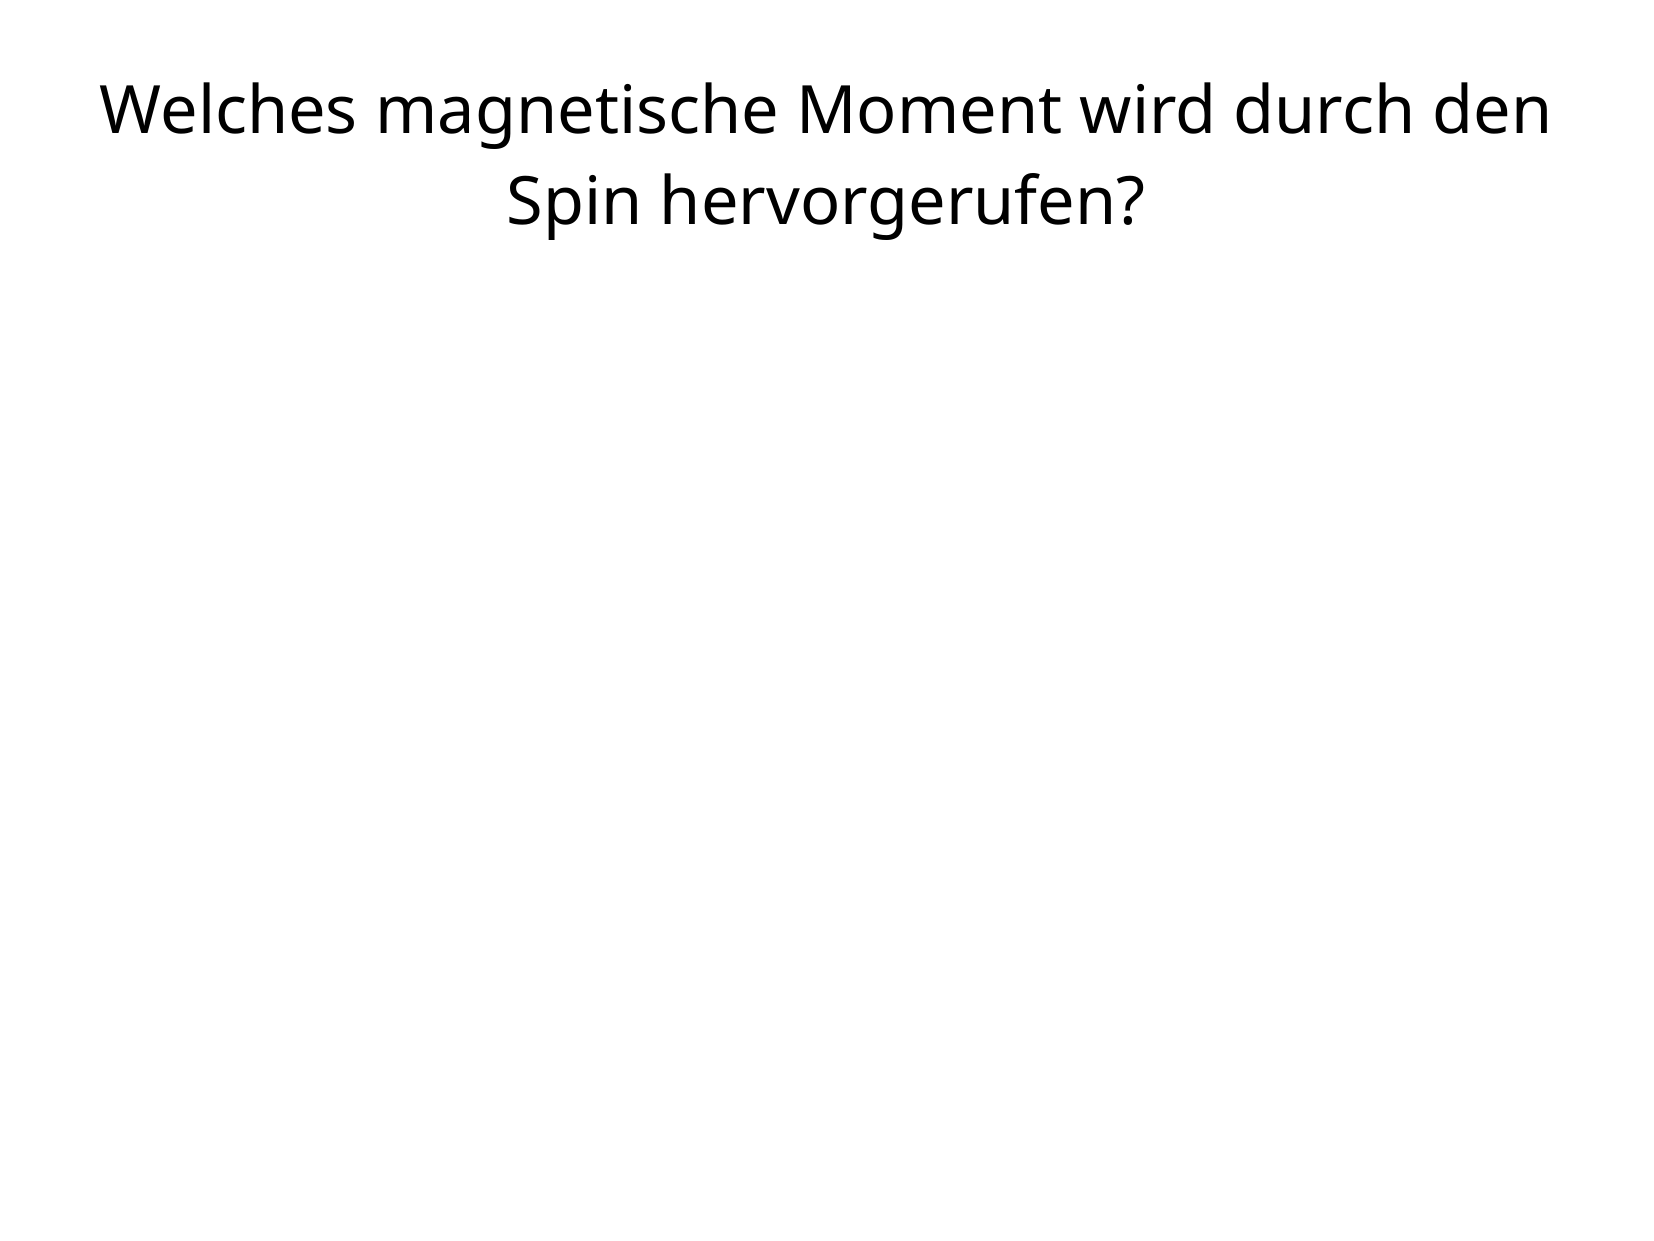

# Welches magnetische Moment wird durch den Spin hervorgerufen?